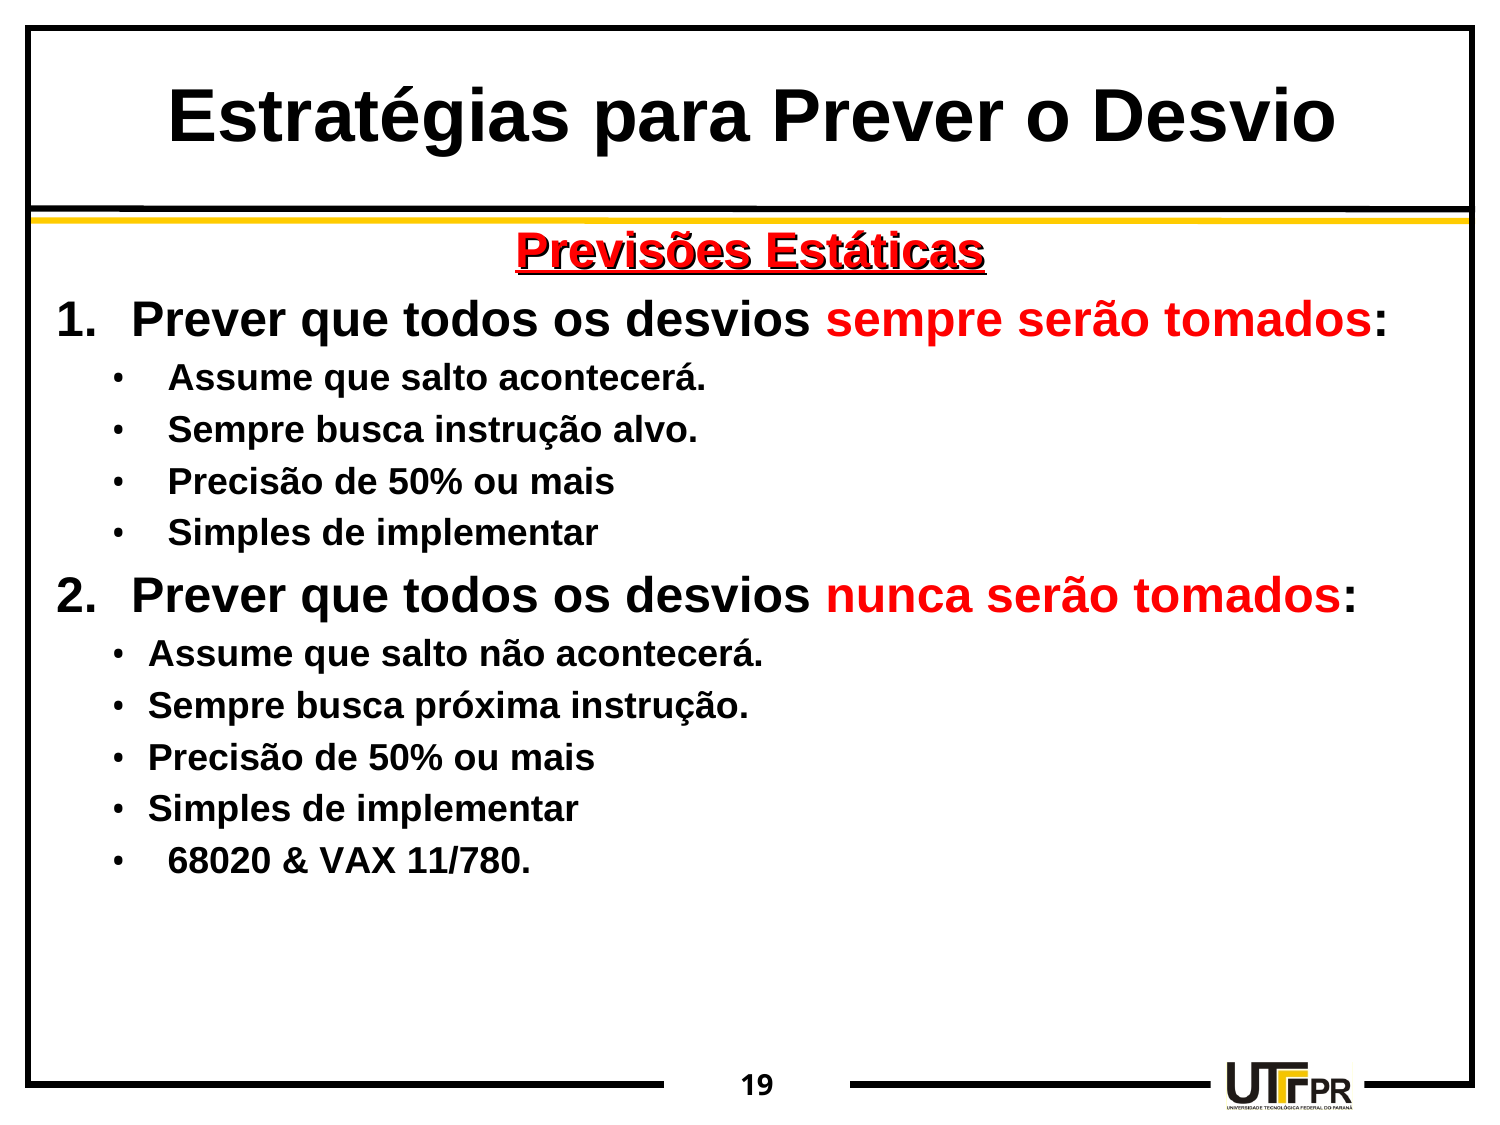

# Estratégias para Prever o Desvio
Previsões Estáticas
Prever que todos os desvios sempre serão tomados:
Assume que salto acontecerá.
Sempre busca instrução alvo.
Precisão de 50% ou mais
Simples de implementar
Prever que todos os desvios nunca serão tomados:
Assume que salto não acontecerá.
Sempre busca próxima instrução.
Precisão de 50% ou mais
Simples de implementar
68020 & VAX 11/780.